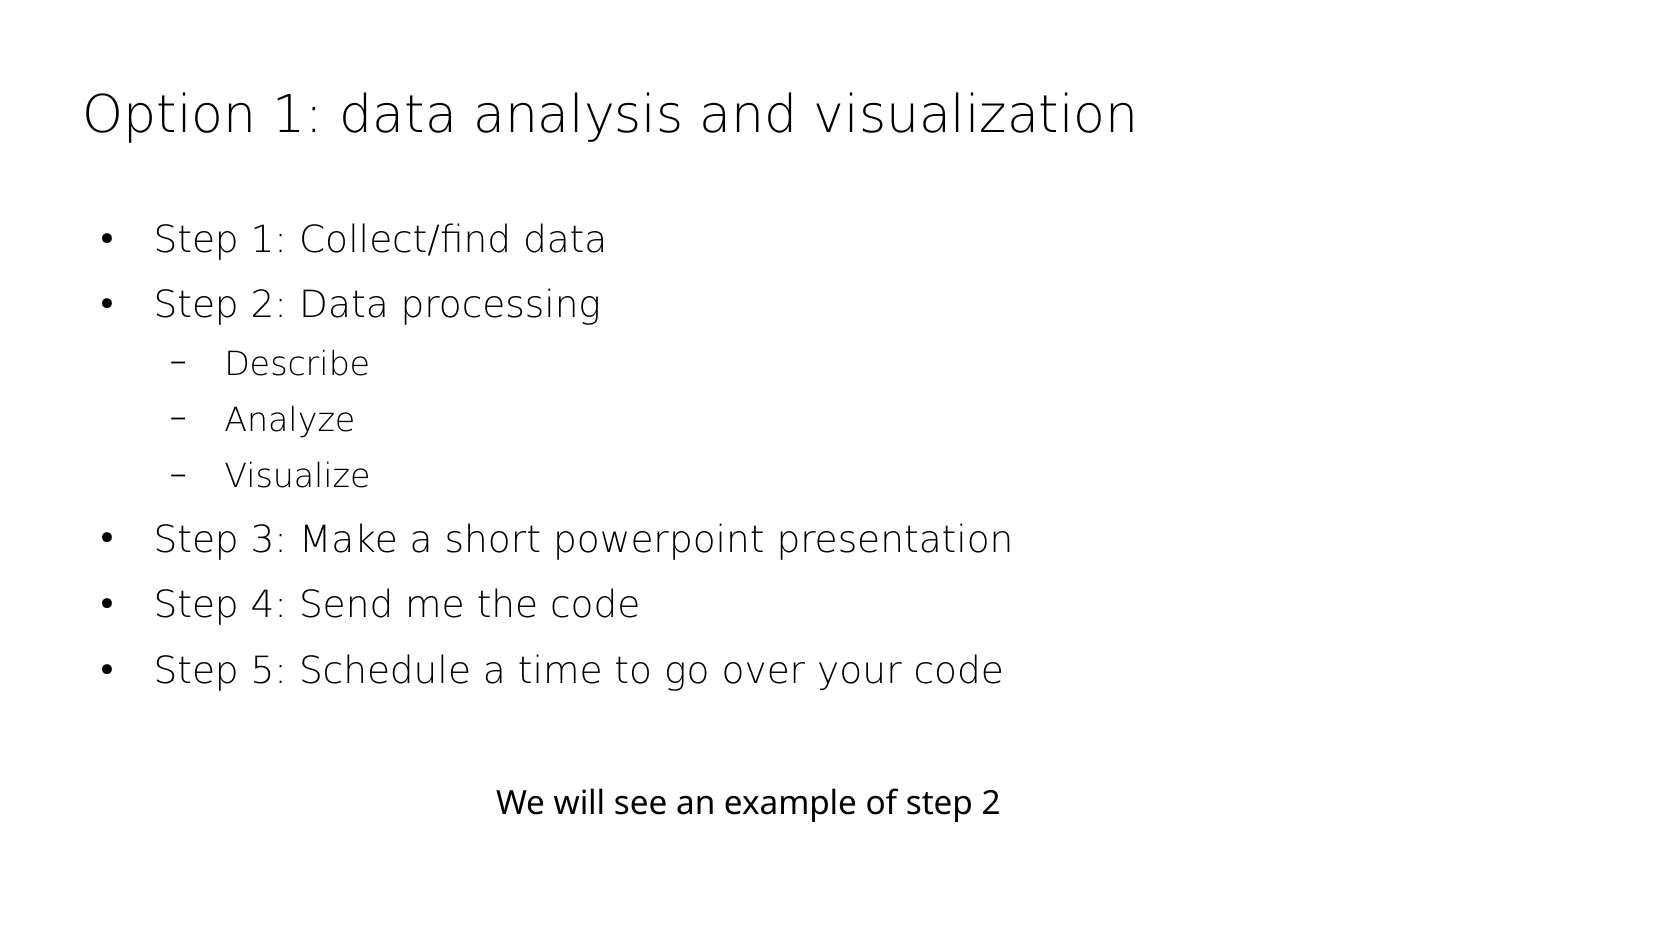

# Option 1: data analysis and visualization
Step 1: Collect/find data
Step 2: Data processing
Describe
Analyze
Visualize
Step 3: Make a short powerpoint presentation
Step 4: Send me the code
Step 5: Schedule a time to go over your code
We will see an example of step 2